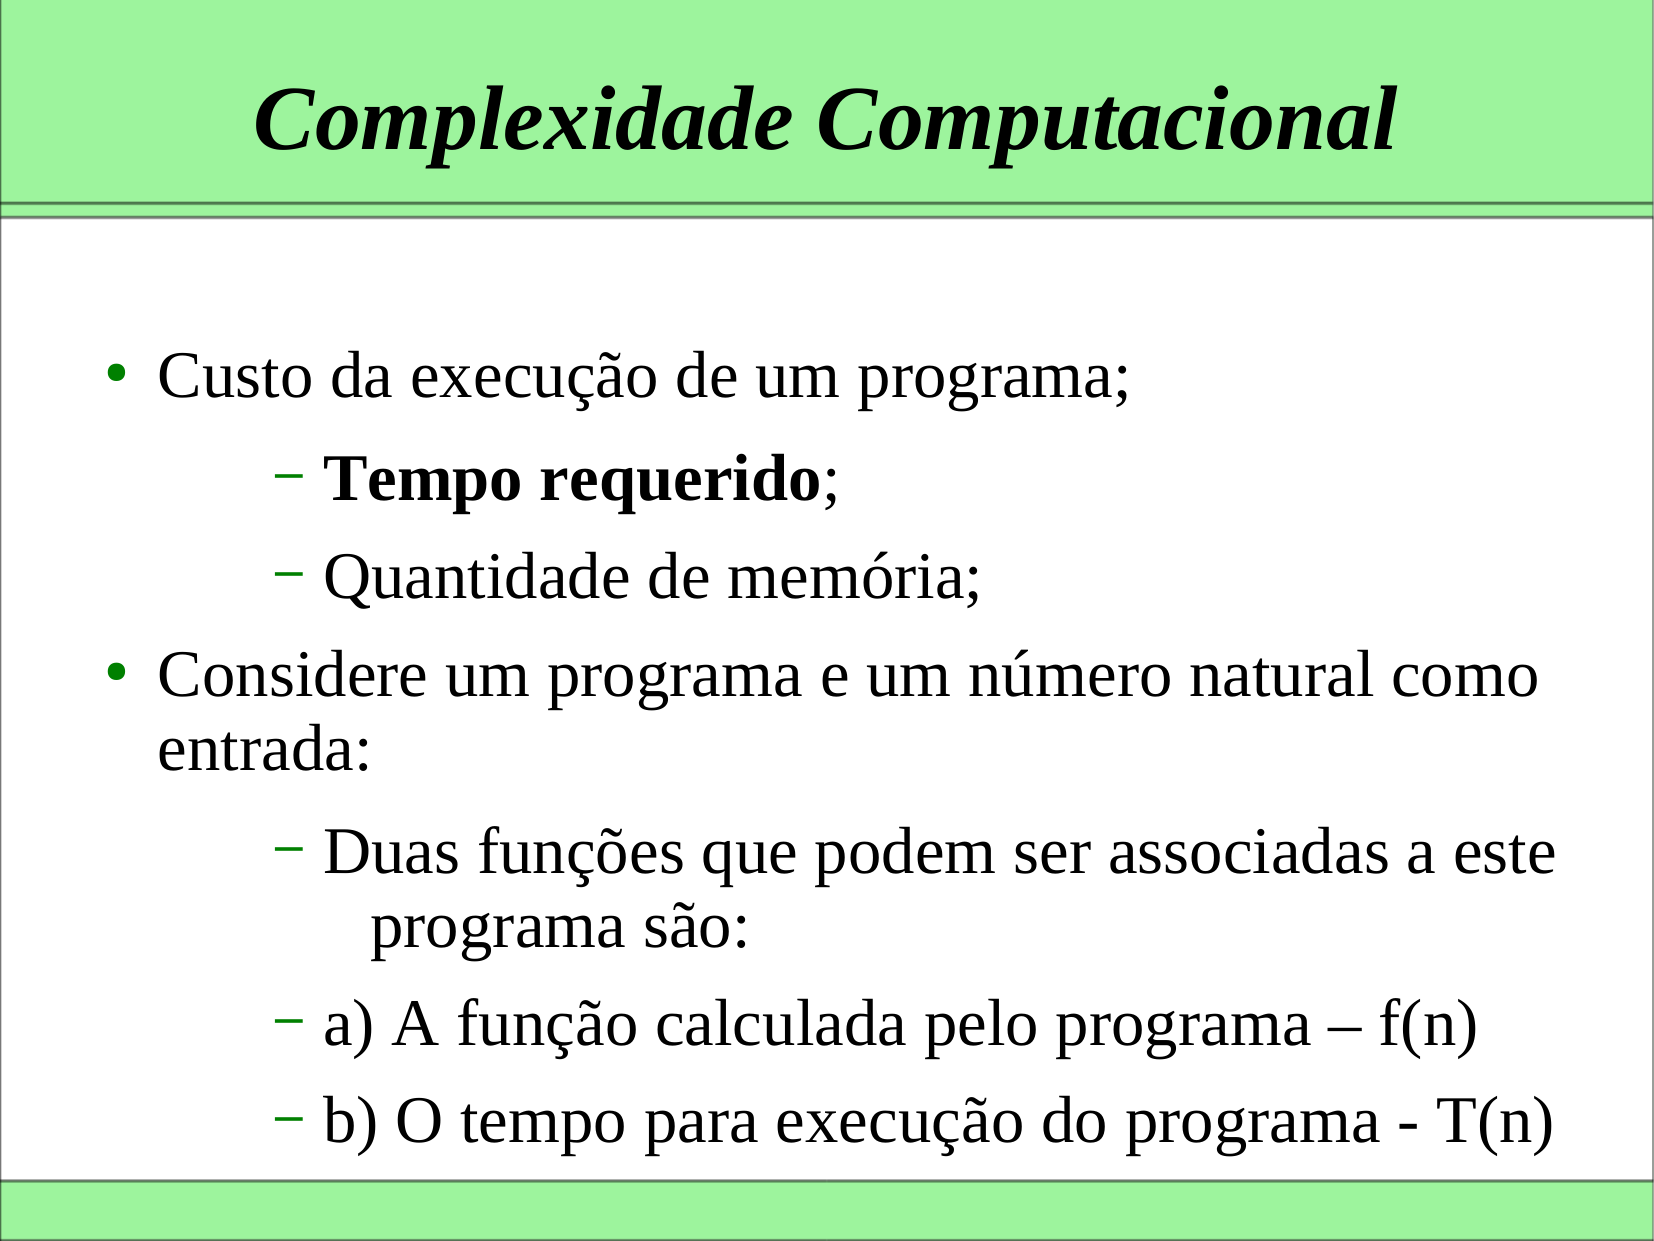

# Complexidade Computacional
Custo da execução de um programa;
Tempo requerido;
Quantidade de memória;
Considere um programa e um número natural como entrada:
Duas funções que podem ser associadas a este programa são:
a) A função calculada pelo programa – f(n)
b) O tempo para execução do programa - T(n)